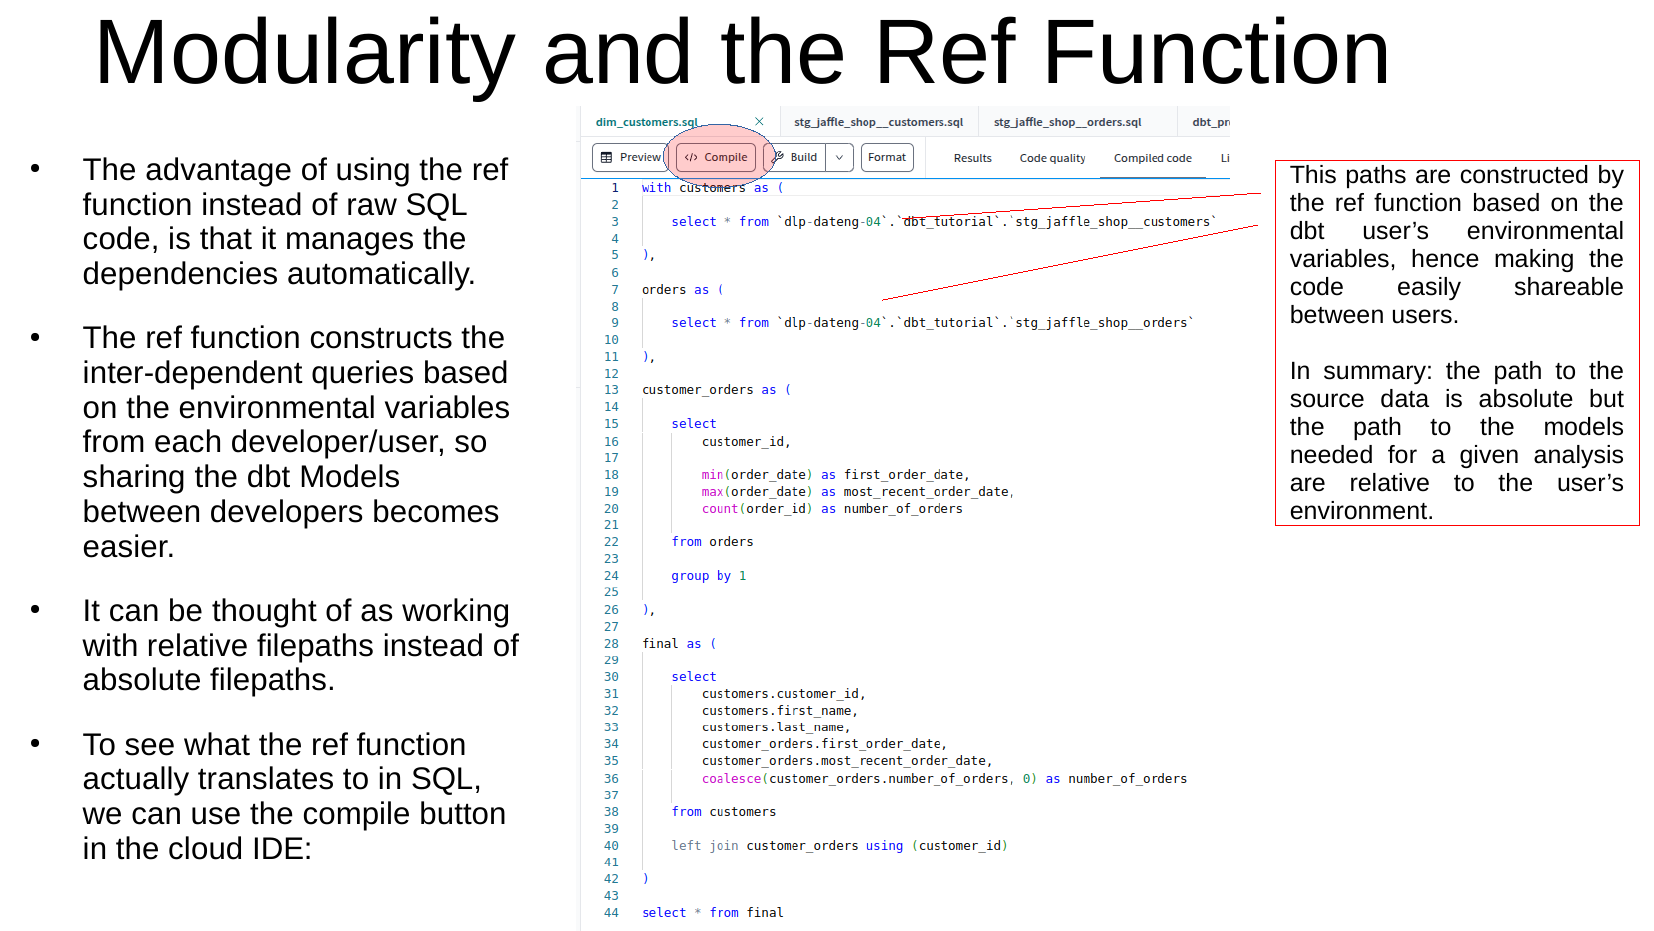

# Modularity and the Ref Function
The advantage of using the ref function instead of raw SQL code, is that it manages the dependencies automatically.
The ref function constructs the inter-dependent queries based on the environmental variables from each developer/user, so sharing the dbt Models between developers becomes easier.
It can be thought of as working with relative filepaths instead of absolute filepaths.
To see what the ref function actually translates to in SQL, we can use the compile button in the cloud IDE:
This paths are constructed by the ref function based on the dbt user’s environmental variables, hence making the code easily shareable between users.
In summary: the path to the source data is absolute but the path to the models needed for a given analysis are relative to the user’s environment.